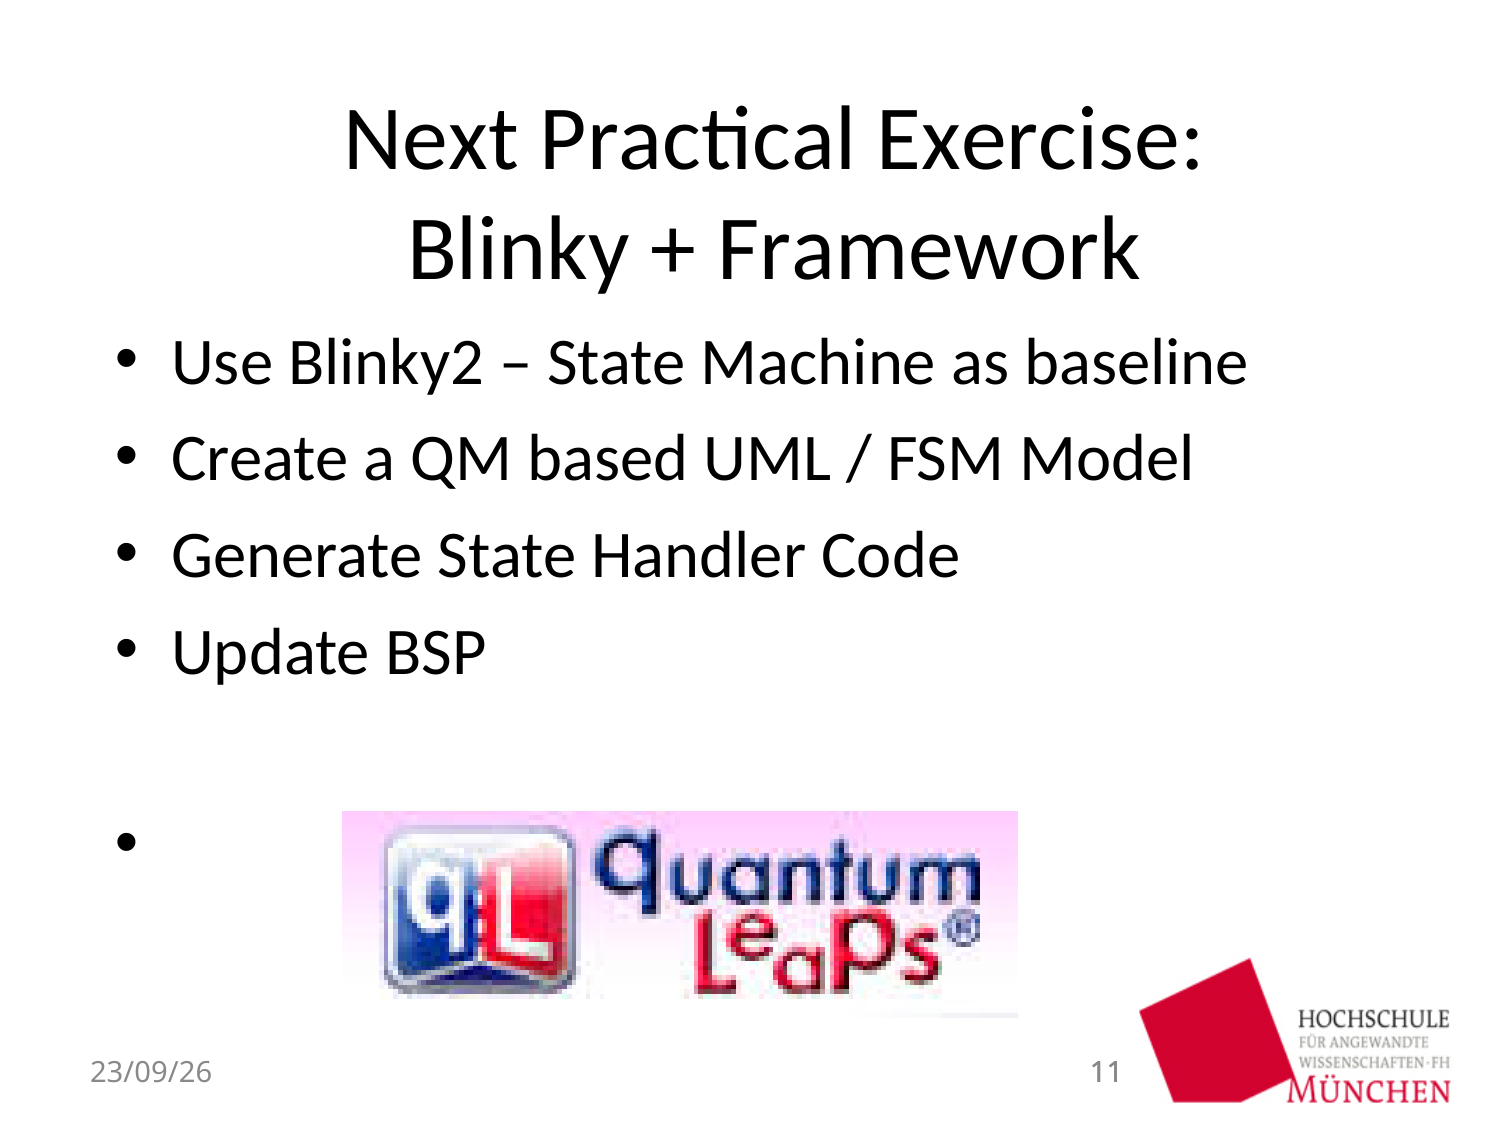

#
Next Practical Exercise:
Blinky + Framework
Use Blinky2 – State Machine as baseline
Create a QM based UML / FSM Model
Generate State Handler Code
Update BSP